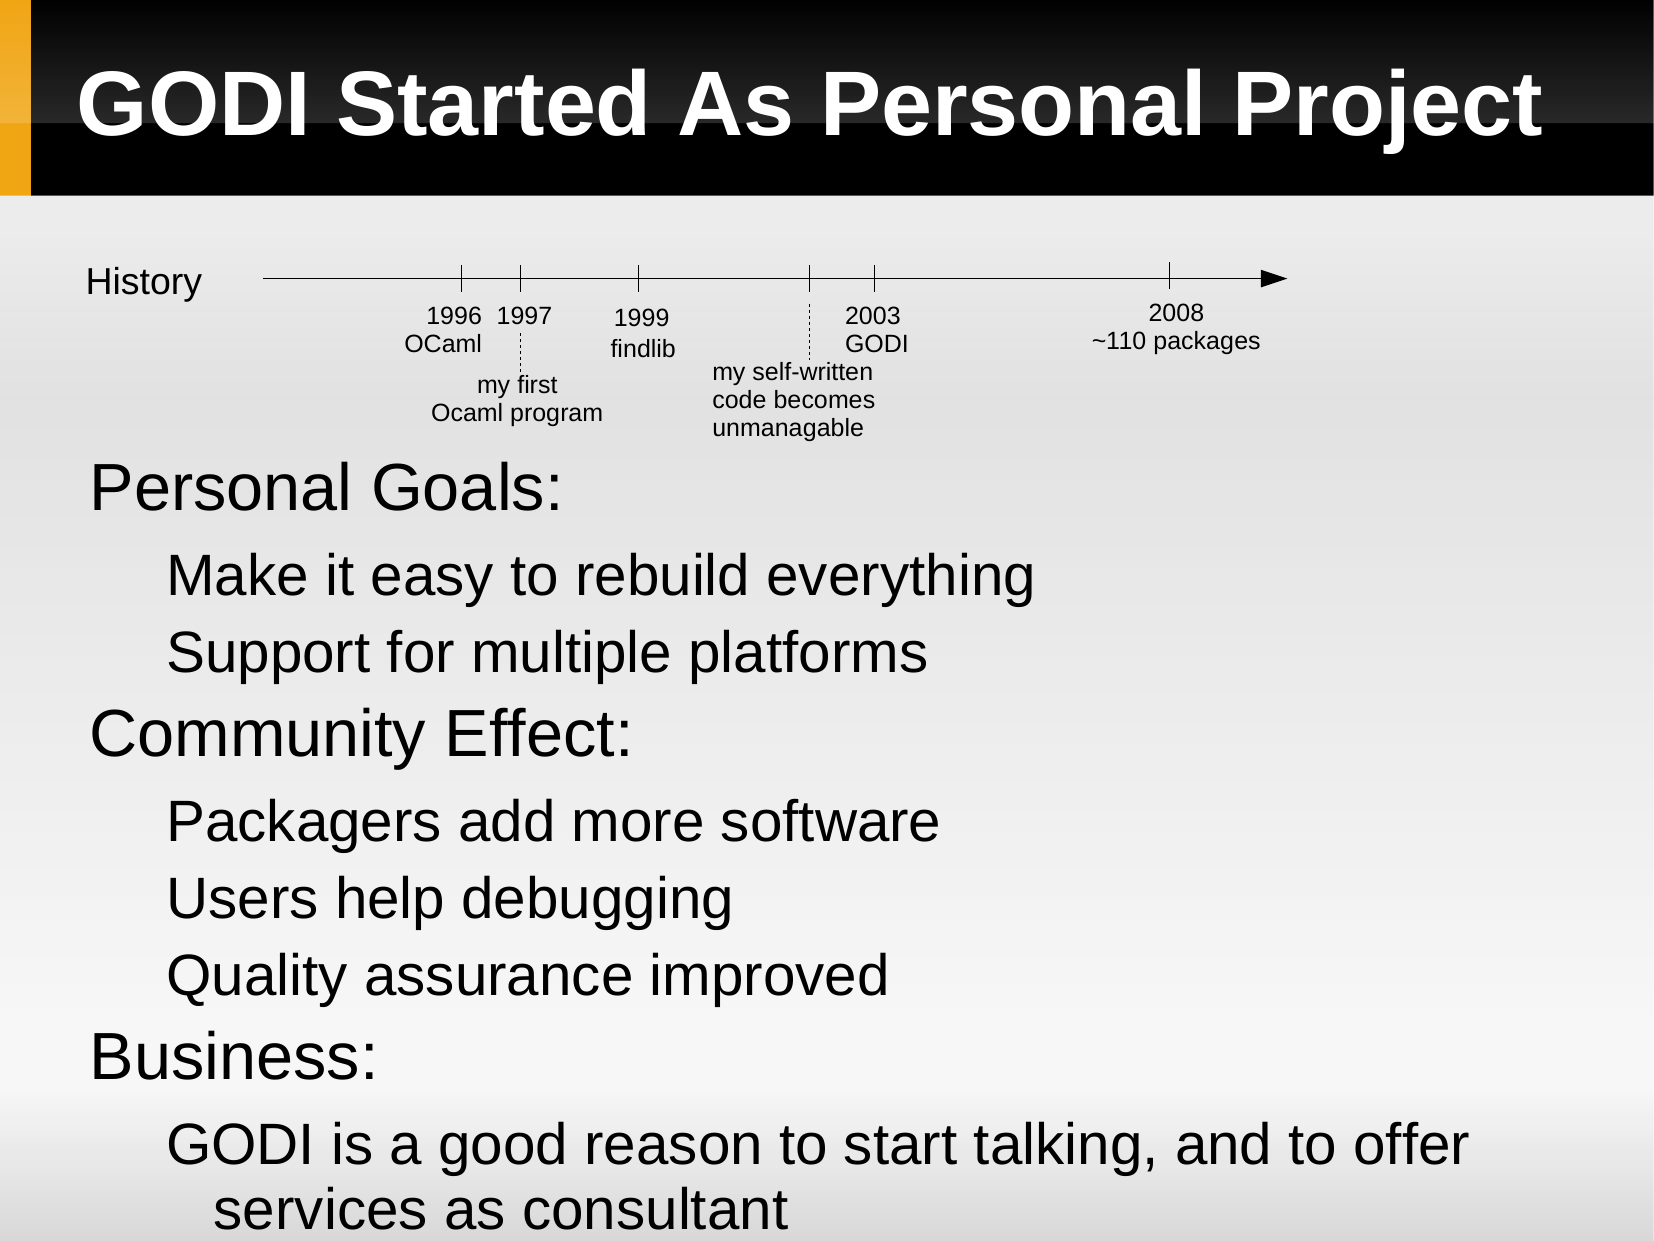

# GODI Started As Personal Project
History
Personal Goals:
Make it easy to rebuild everything
Support for multiple platforms
Community Effect:
Packagers add more software
Users help debugging
Quality assurance improved
Business:
GODI is a good reason to start talking, and to offer services as consultant